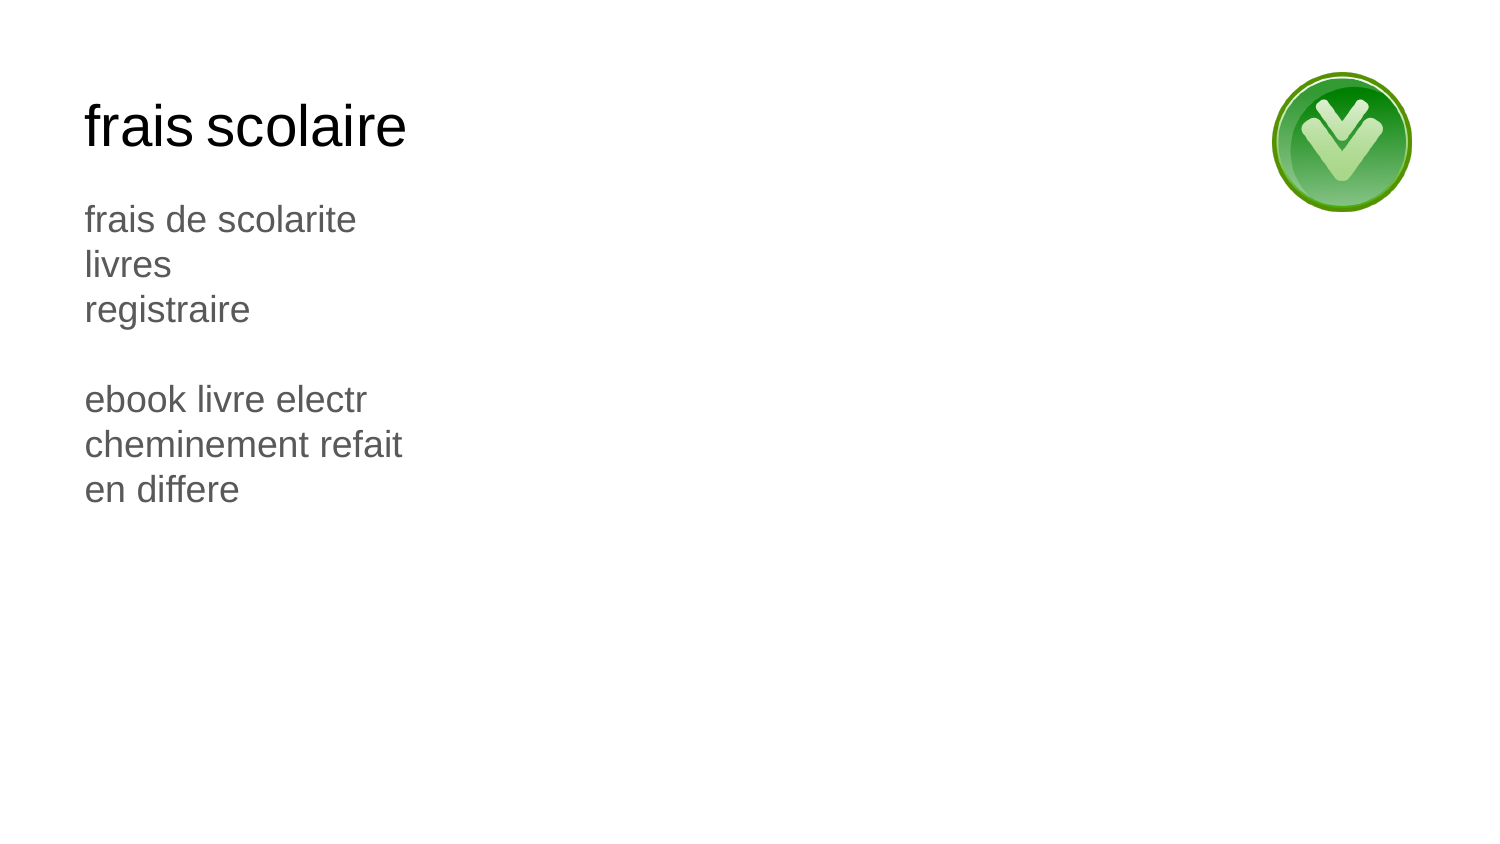

frais
# scolaire
frais de scolarite
livres
registraire
ebook livre electr
cheminement refait
en differe